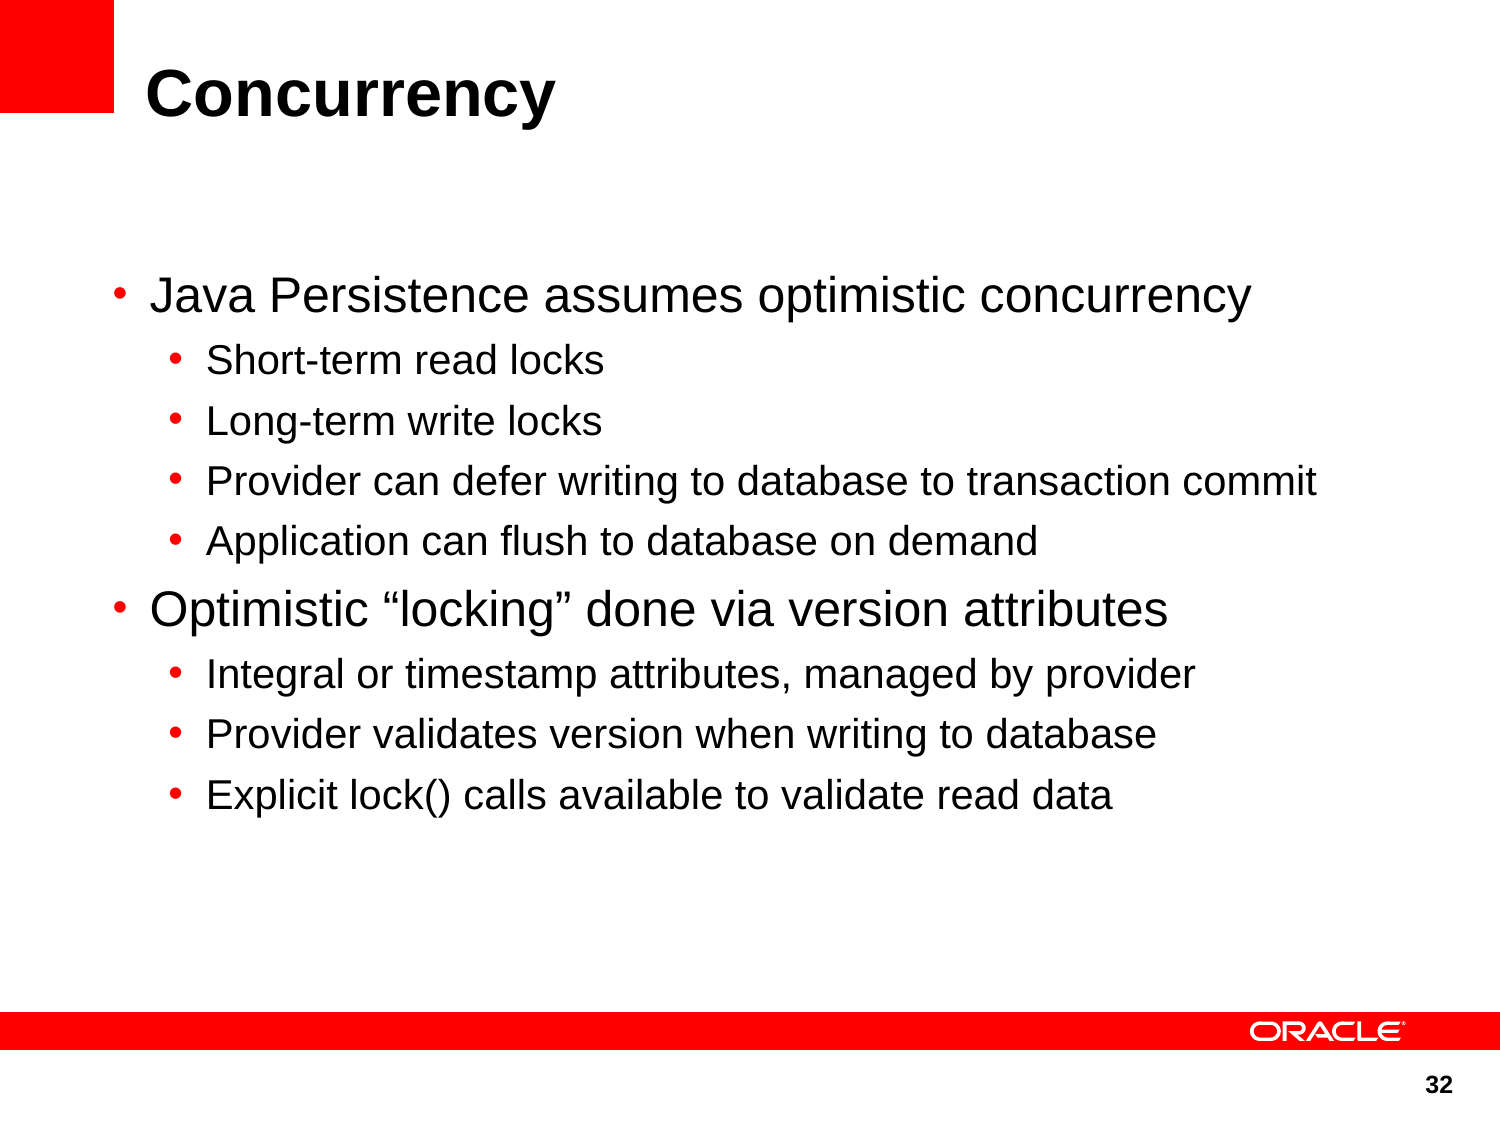

# Concurrency
Java Persistence assumes optimistic concurrency
Short-term read locks
Long-term write locks
Provider can defer writing to database to transaction commit
Application can flush to database on demand
Optimistic “locking” done via version attributes
Integral or timestamp attributes, managed by provider
Provider validates version when writing to database
Explicit lock() calls available to validate read data